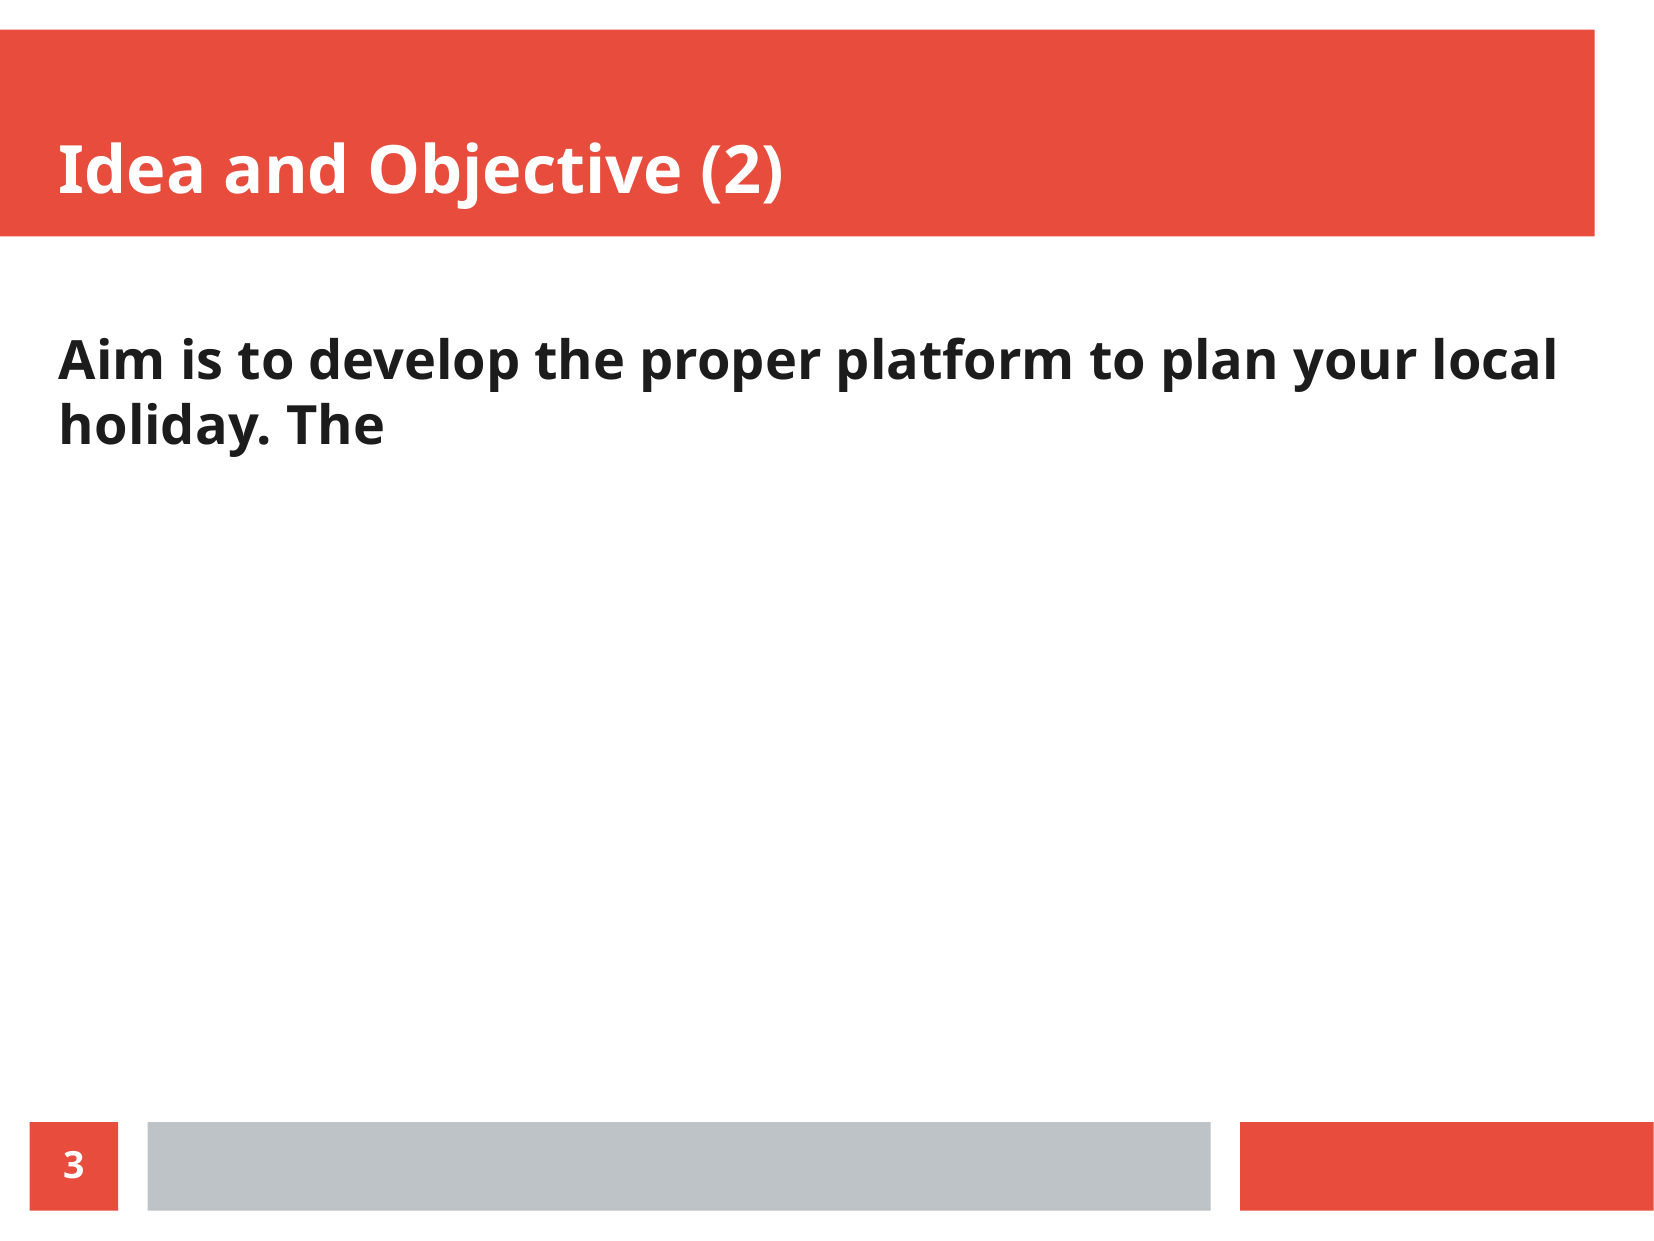

# Idea and Objective (2)
Aim is to develop the proper platform to plan your local holiday. The
2